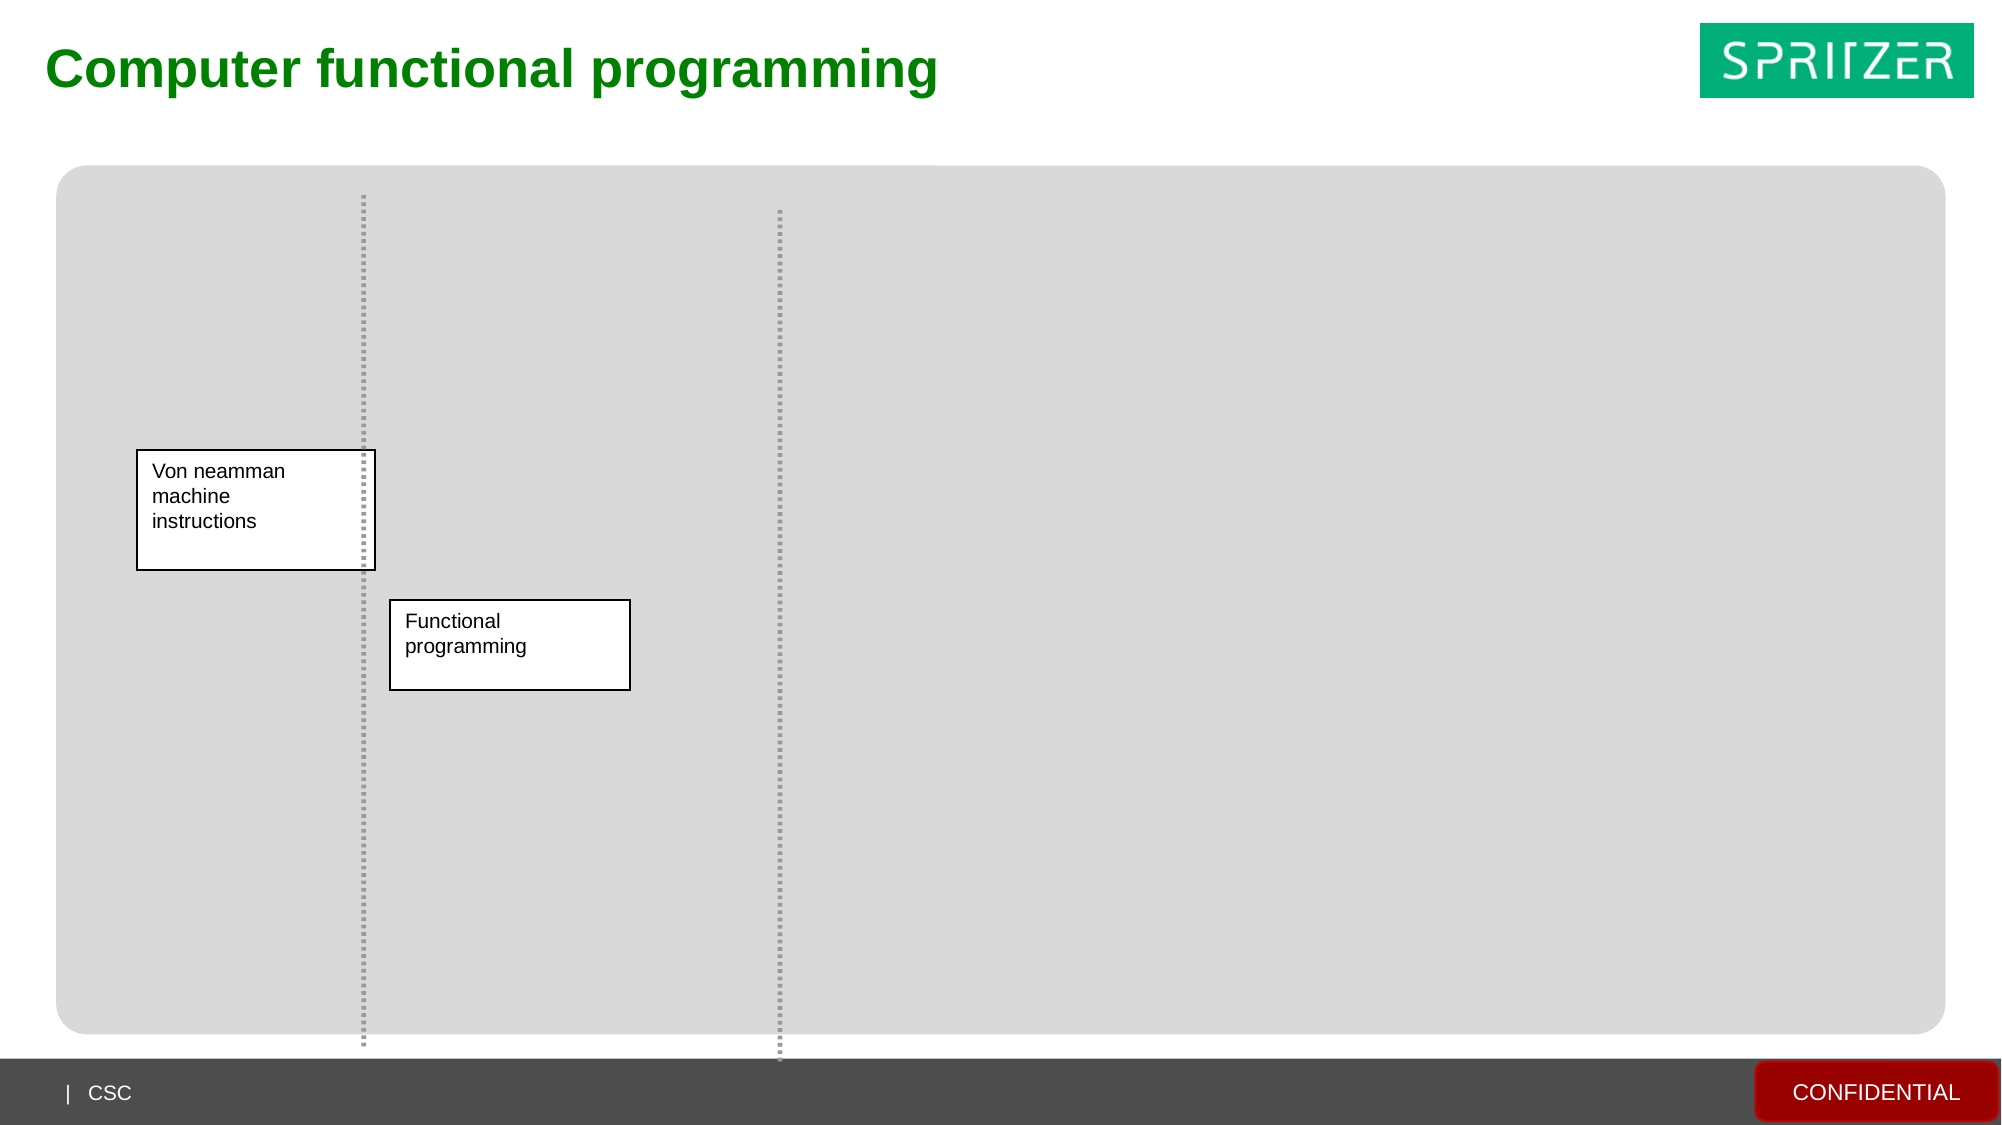

Computer functional programming
Von neamman machine
instructions
Functional
programming